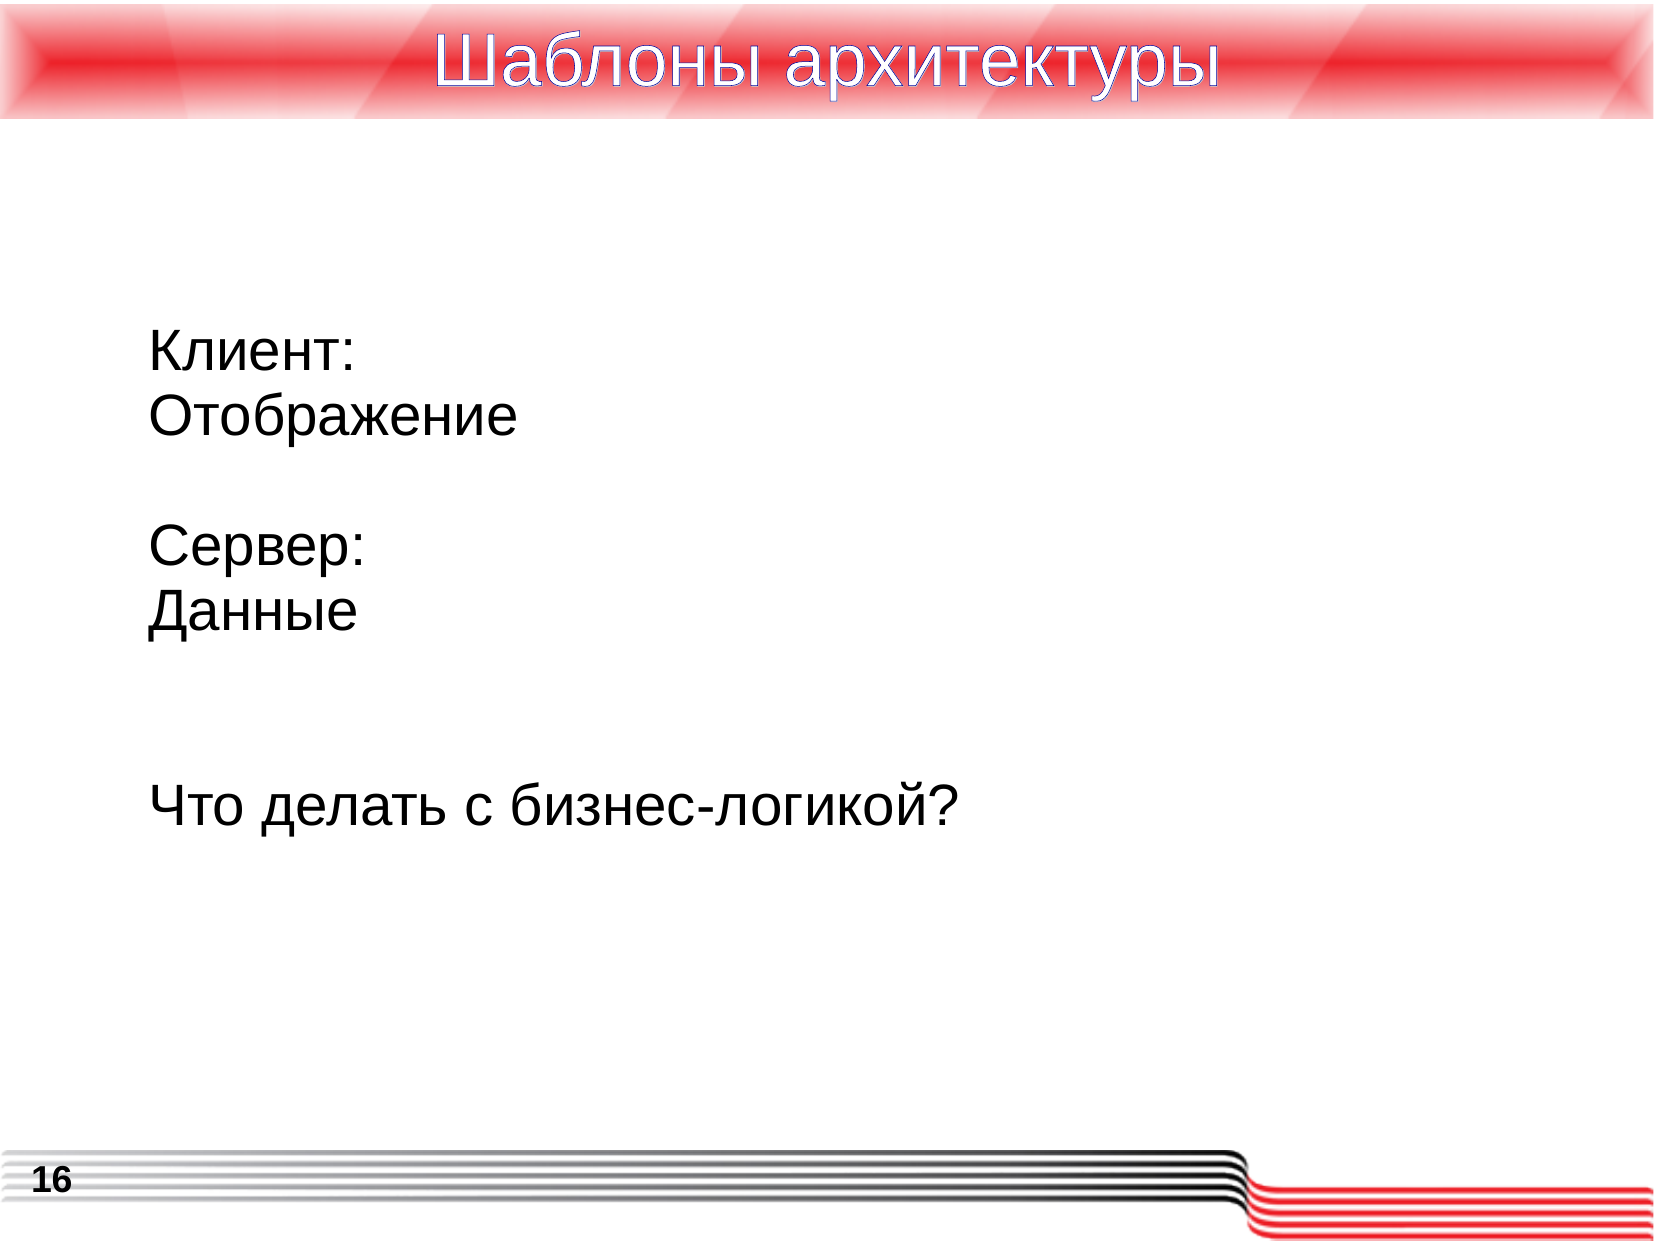

# Шаблоны архитектуры
Клиент:
Отображение
Сервер:
Данные
Что делать с бизнес-логикой?
16